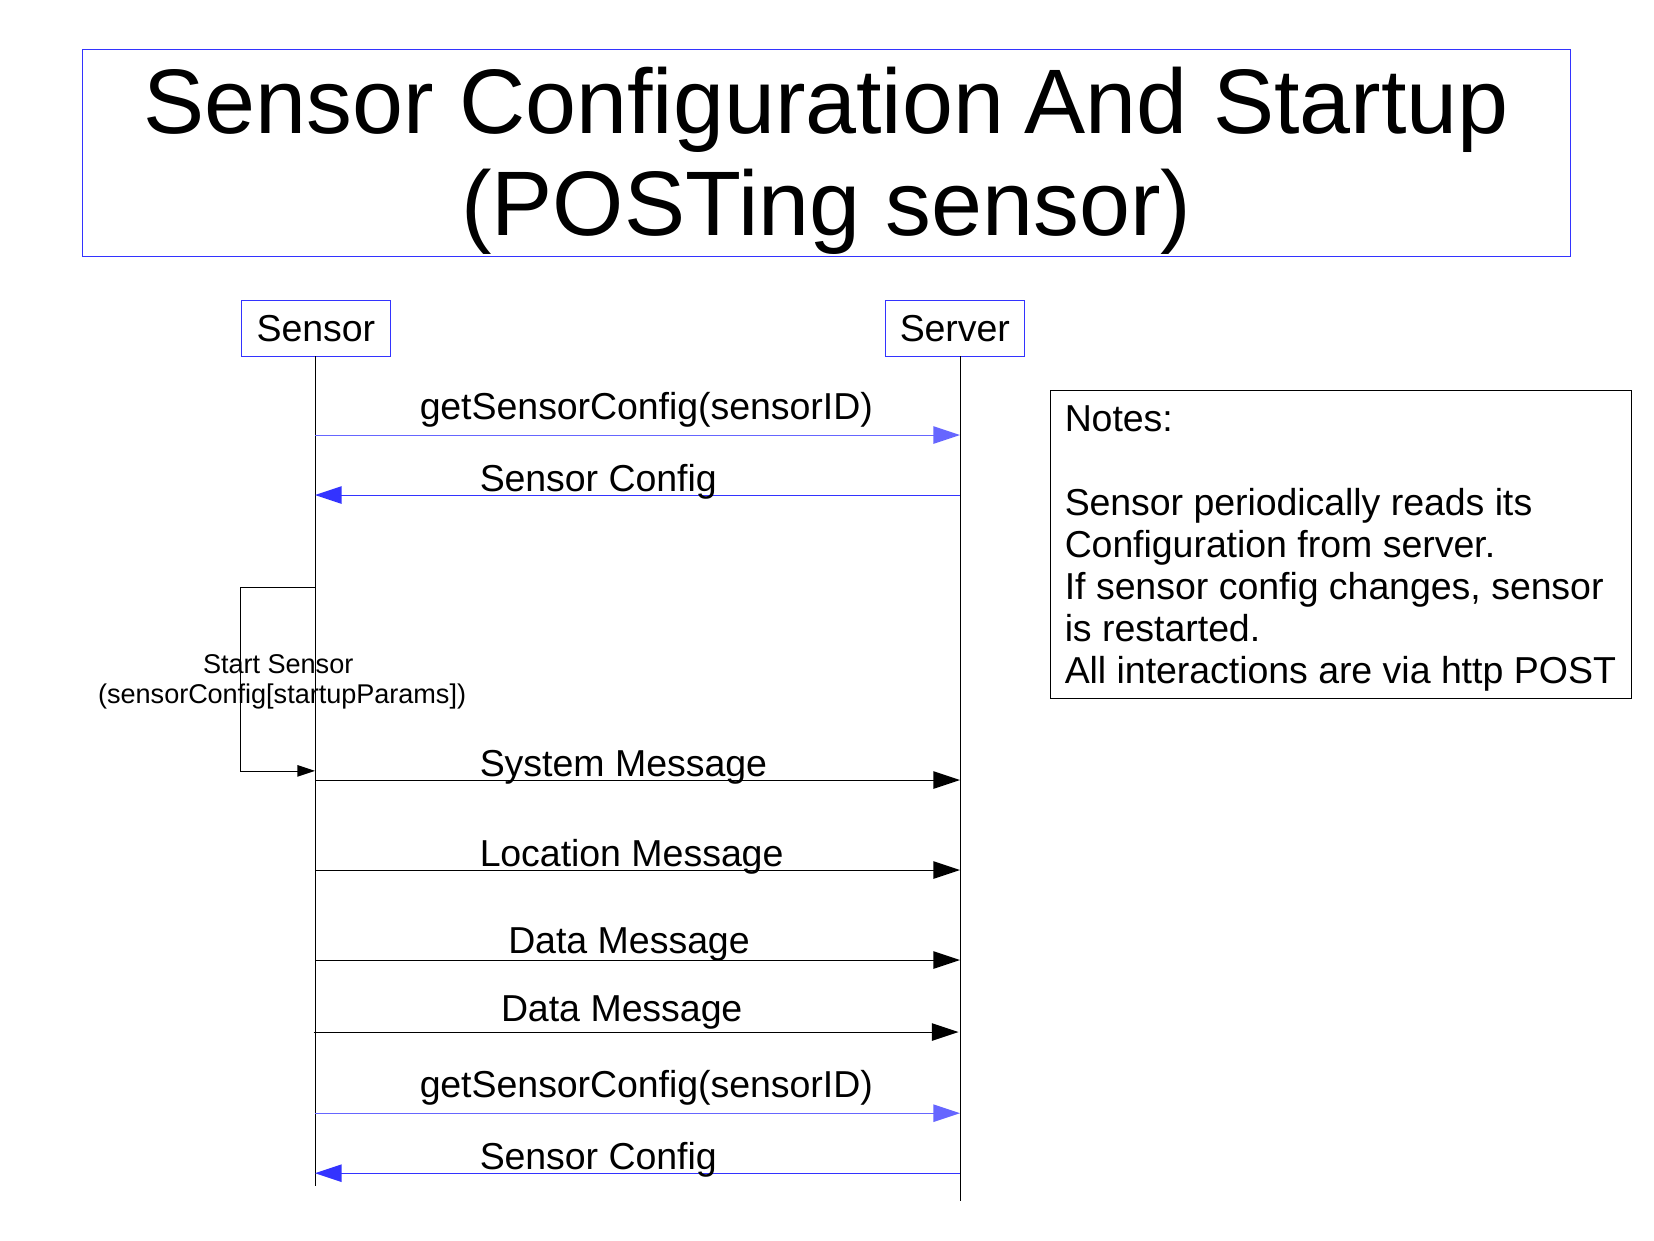

# Sensor Configuration And Startup (POSTing sensor)
Sensor
Server
getSensorConfig(sensorID)
Notes:
Sensor periodically reads its
Configuration from server.
If sensor config changes, sensor
is restarted.
All interactions are via http POST
Sensor Config
System Message
Location Message
Data Message
Data Message
getSensorConfig(sensorID)
Sensor Config